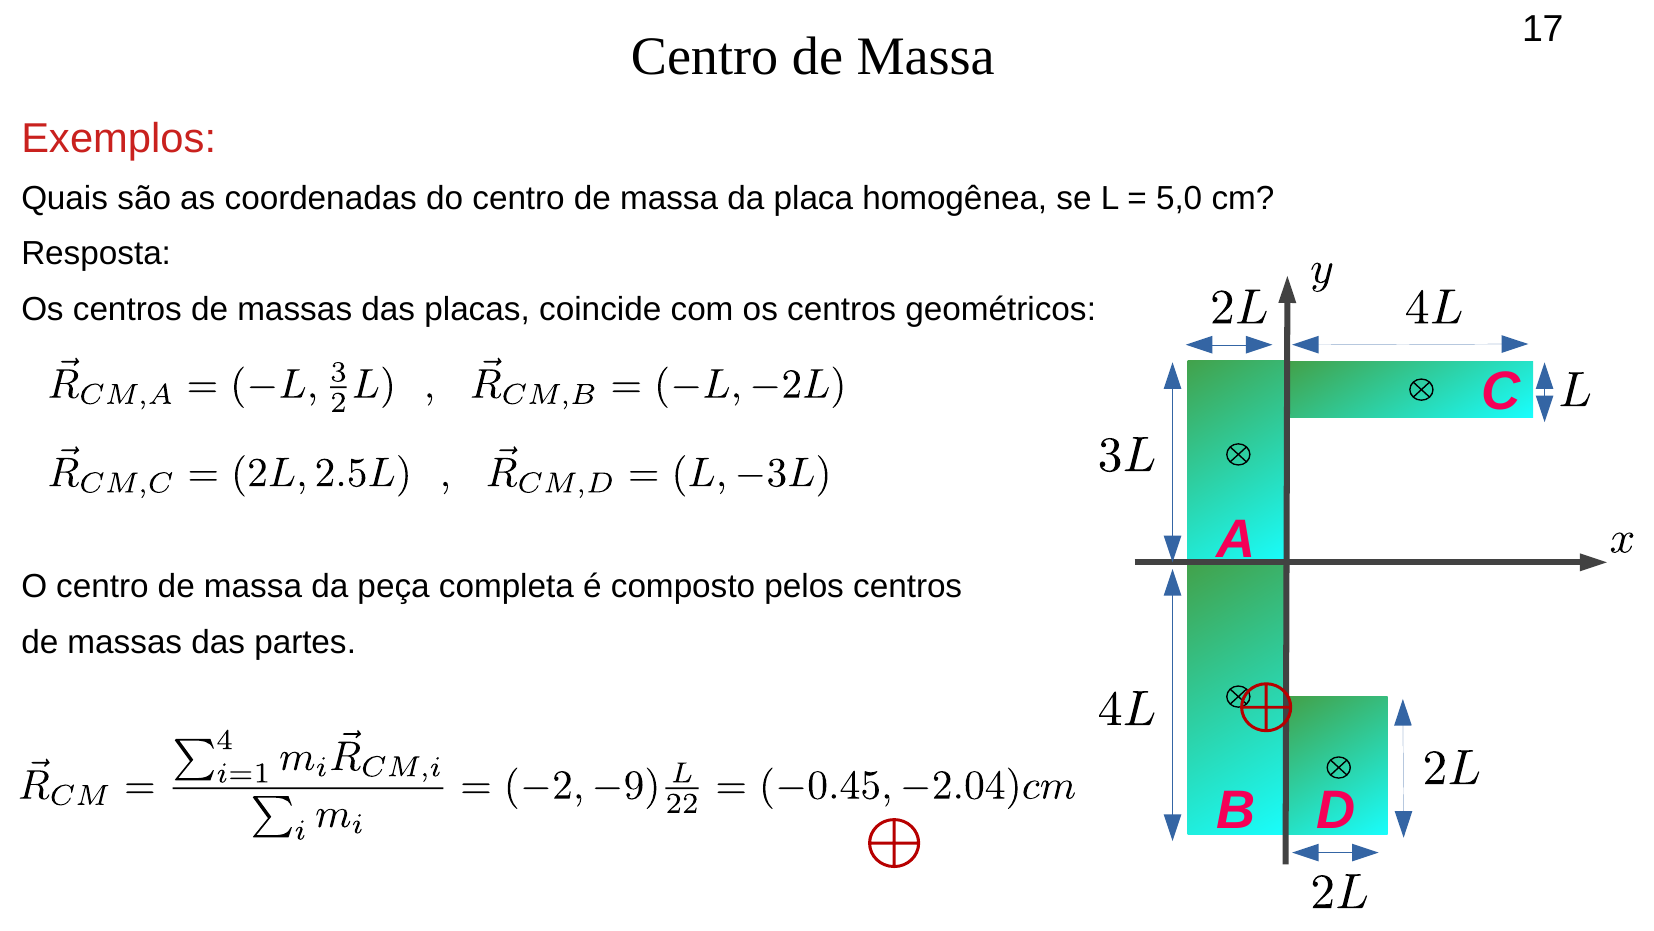

Centro de Massa
Exemplos:
Quais são as coordenadas do centro de massa da placa homogênea, se L = 5,0 cm?
Resposta:
Os centros de massas das placas, coincide com os centros geométricos:
O centro de massa da peça completa é composto pelos centros
de massas das partes.
C
A
B
D